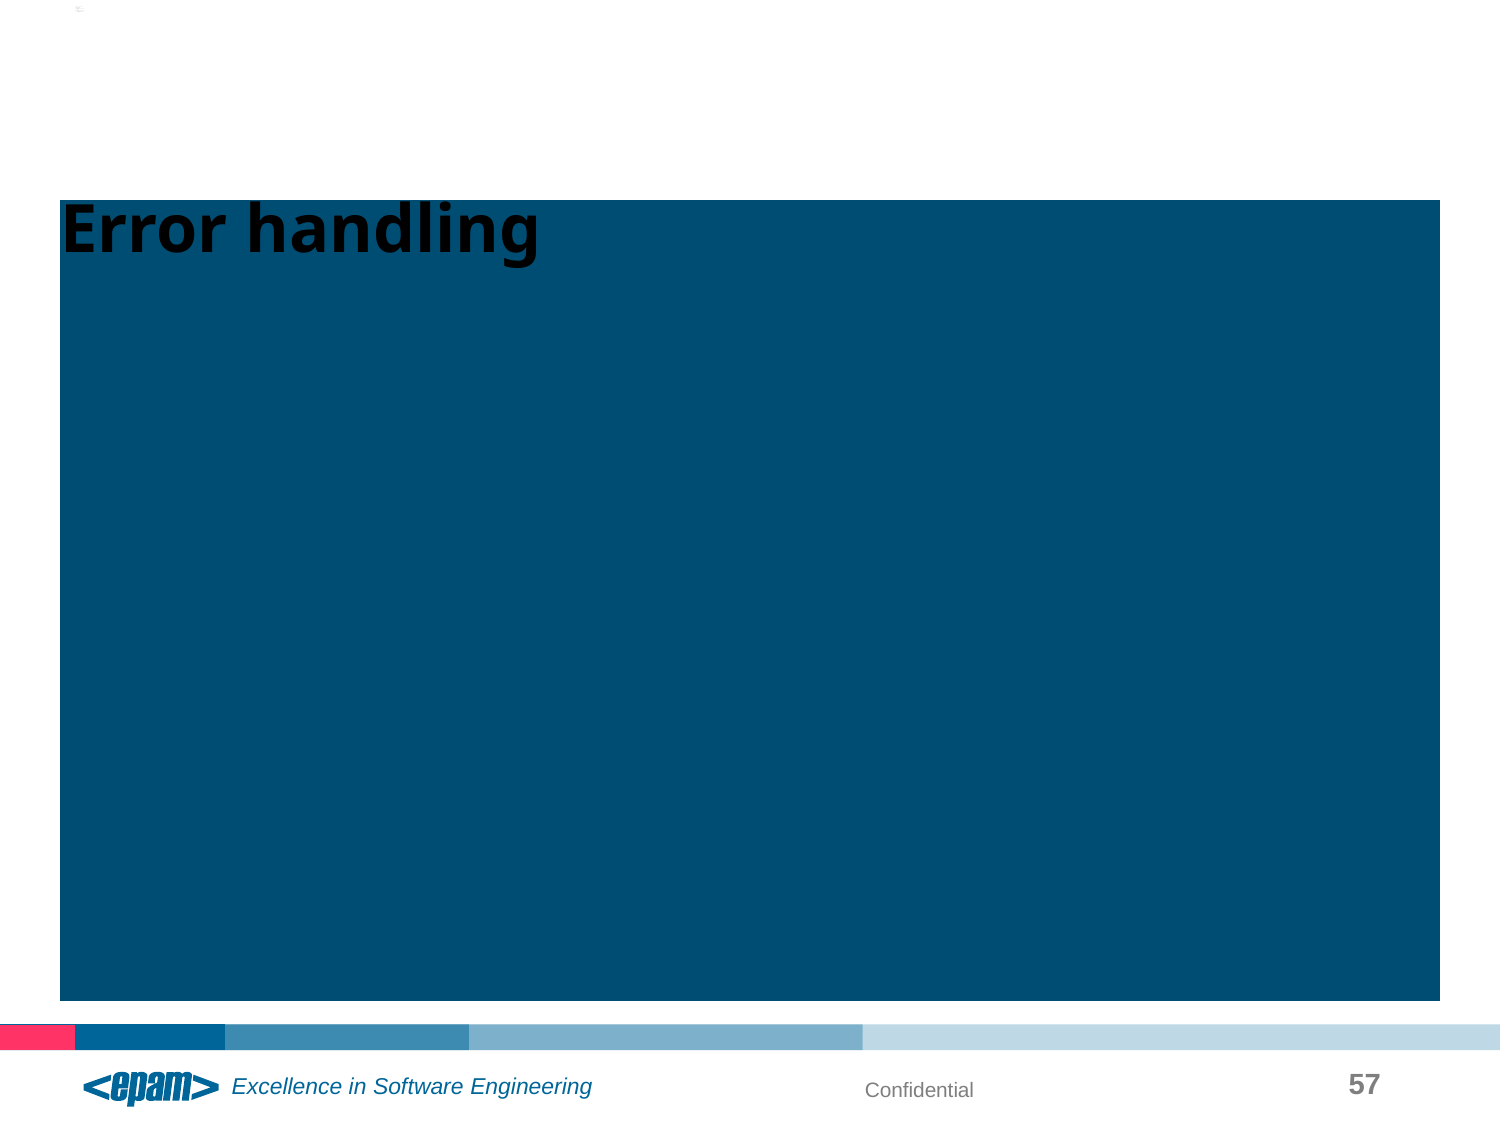

# How to report and handle errors?
Global error variable
 <errno.h>
 implicit
 produce a lot of boilerplate code
Error codes
 explicit
 produce a lot of boilerplate code
Exceptions
 explicit
 hard to reason about
 produce boilerplate code
Error handling
Confidential